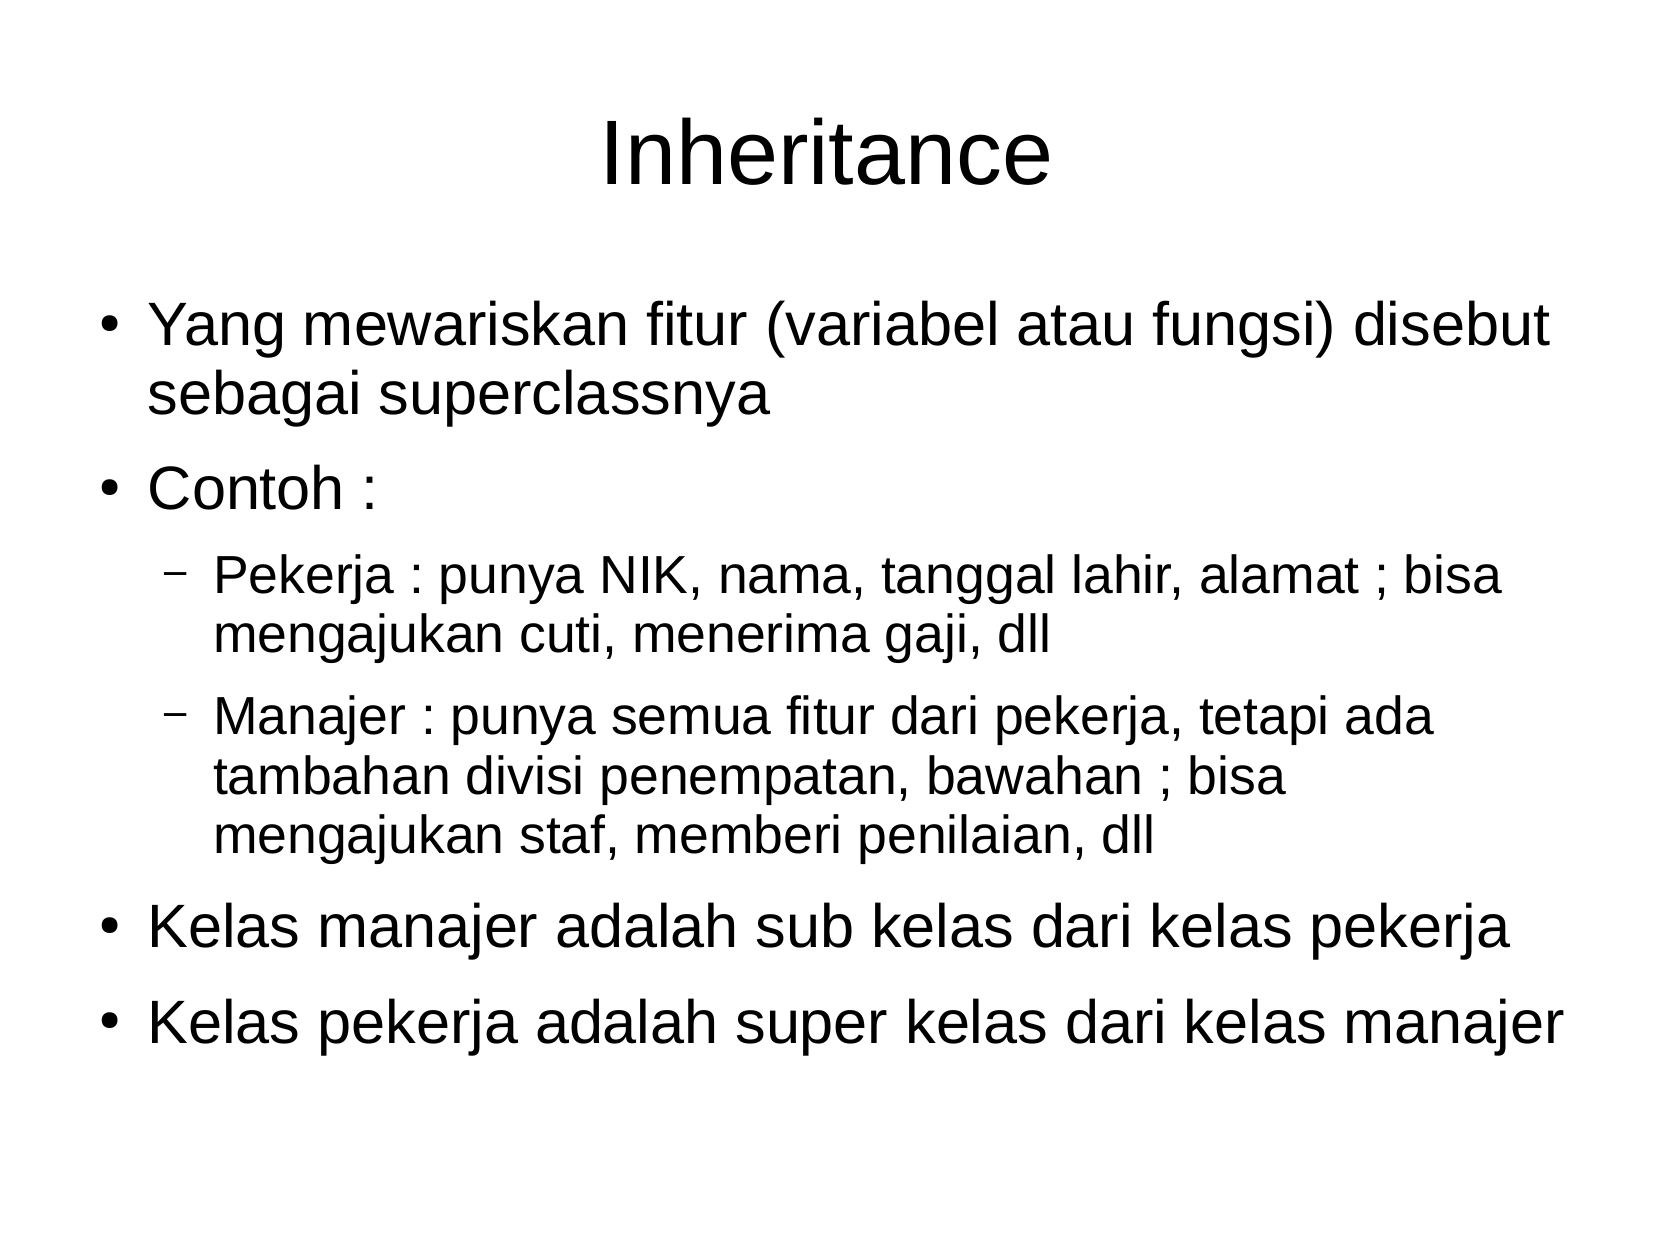

# Inheritance
Yang mewariskan fitur (variabel atau fungsi) disebut sebagai superclassnya
Contoh :
Pekerja : punya NIK, nama, tanggal lahir, alamat ; bisa mengajukan cuti, menerima gaji, dll
Manajer : punya semua fitur dari pekerja, tetapi ada tambahan divisi penempatan, bawahan ; bisa mengajukan staf, memberi penilaian, dll
Kelas manajer adalah sub kelas dari kelas pekerja
Kelas pekerja adalah super kelas dari kelas manajer